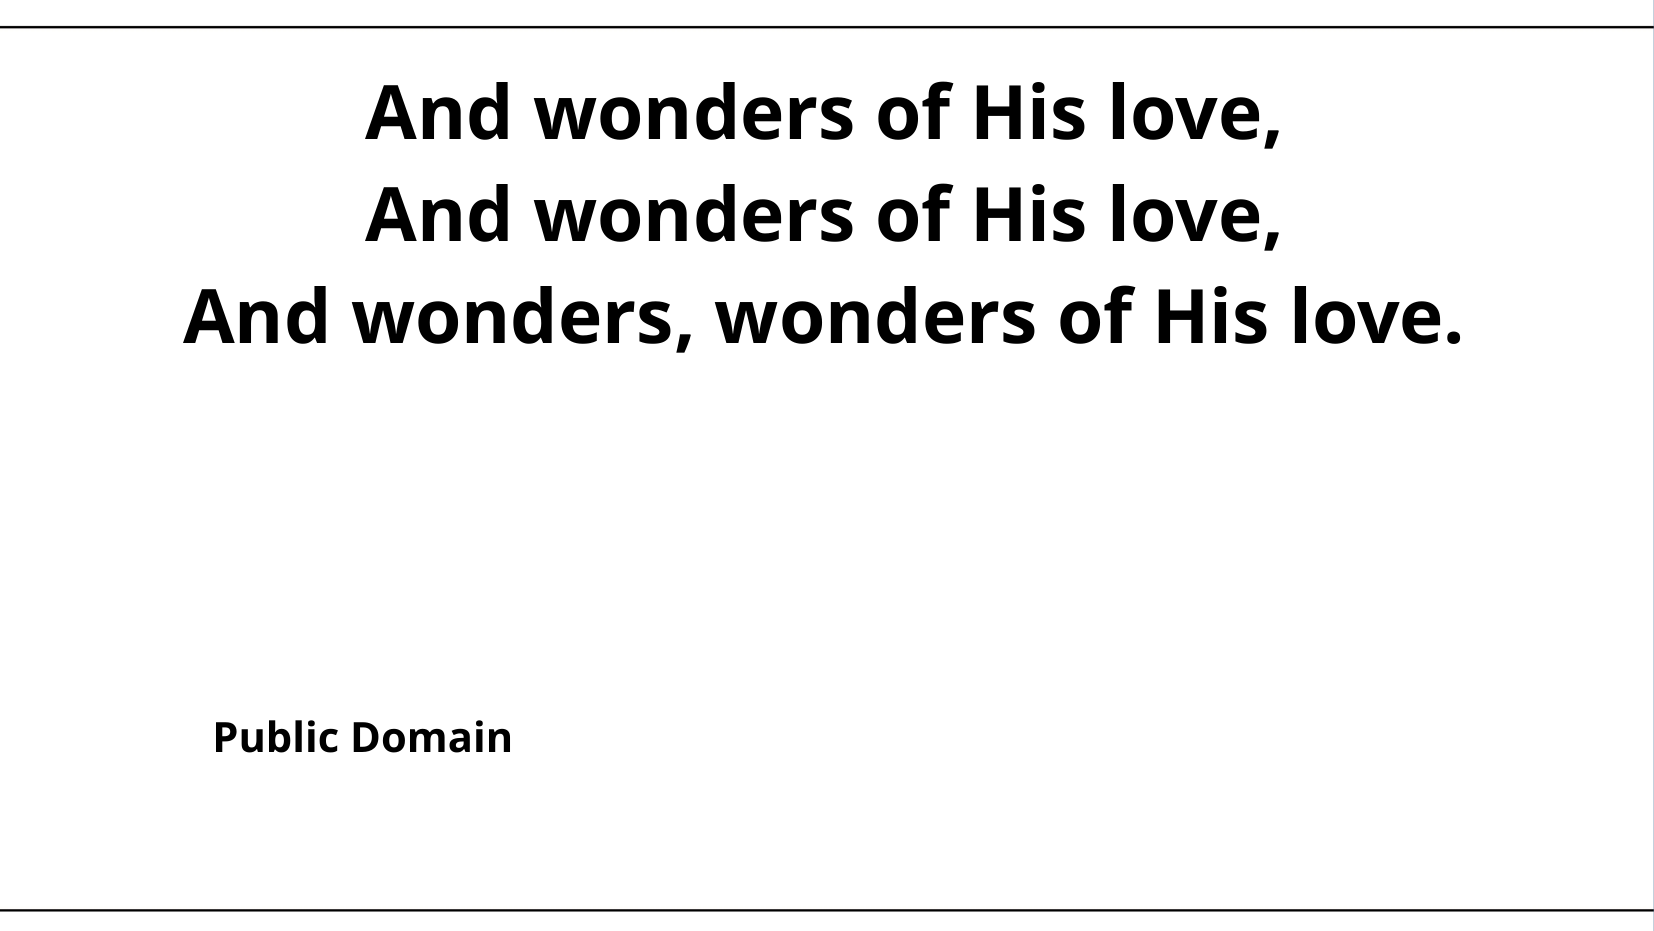

And wonders of His love,
And wonders of His love,
And wonders, wonders of His love.
 Public Domain